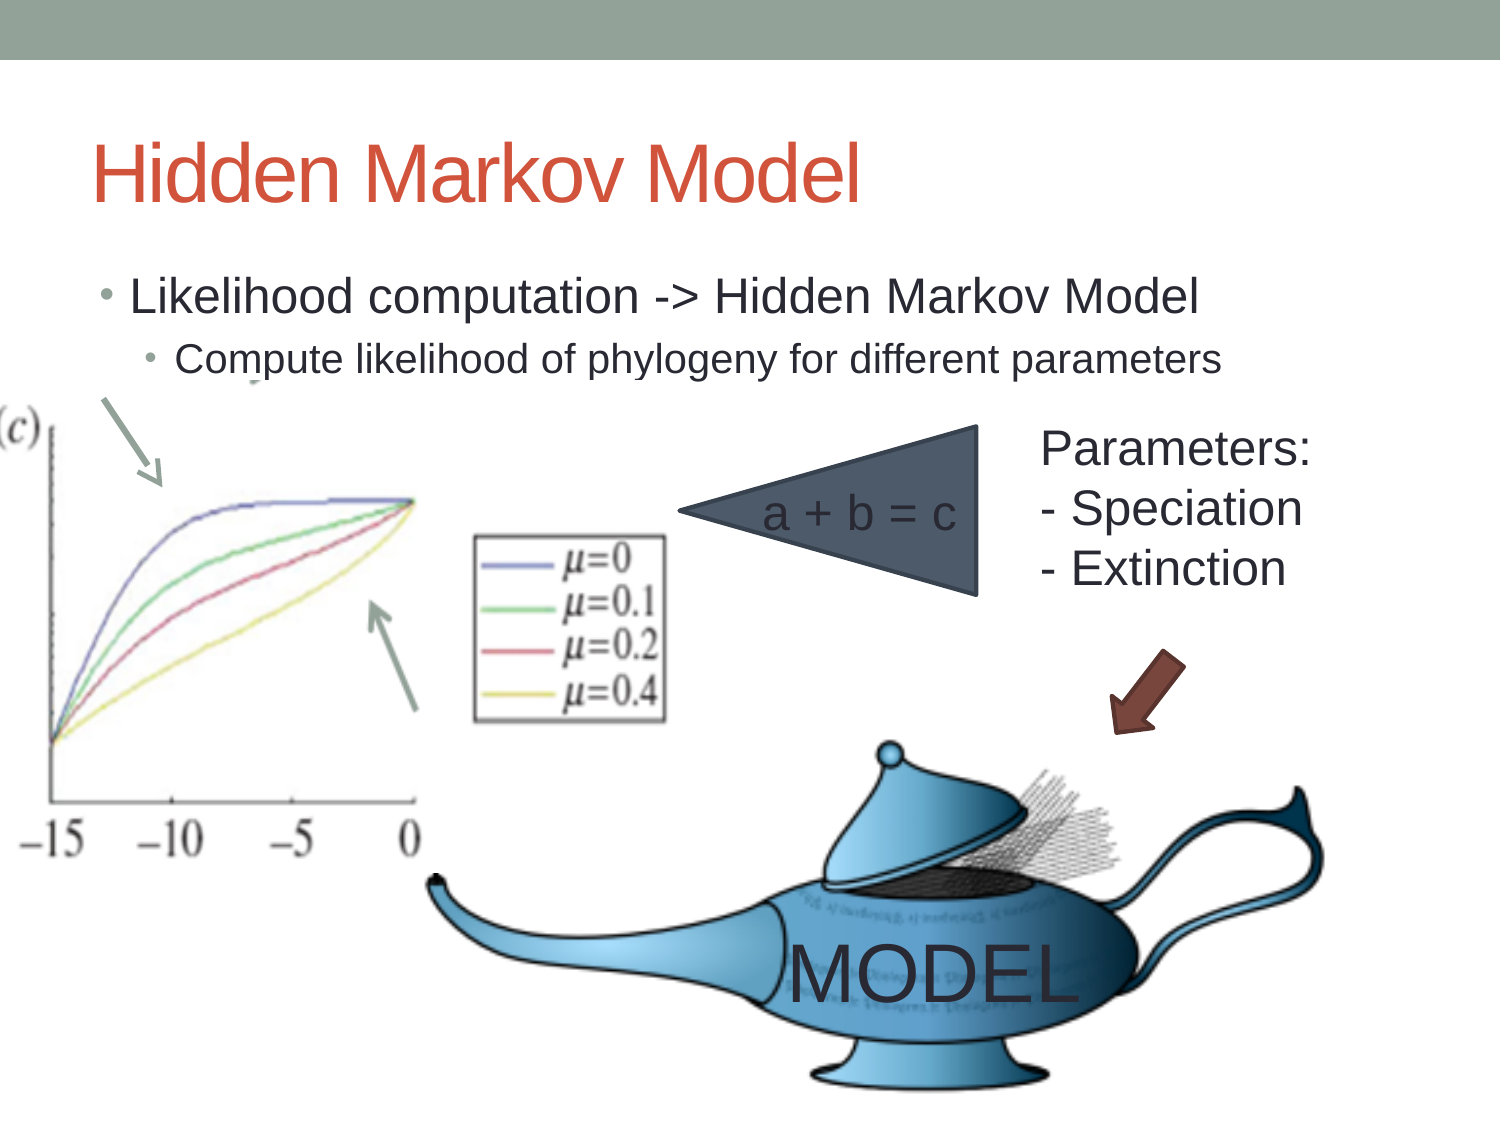

# Hidden Markov Model
Likelihood computation -> Hidden Markov Model
Compute likelihood of phylogeny for different parameters
Parameters:
- Speciation
- Extinction
a + b = c
Time
Model